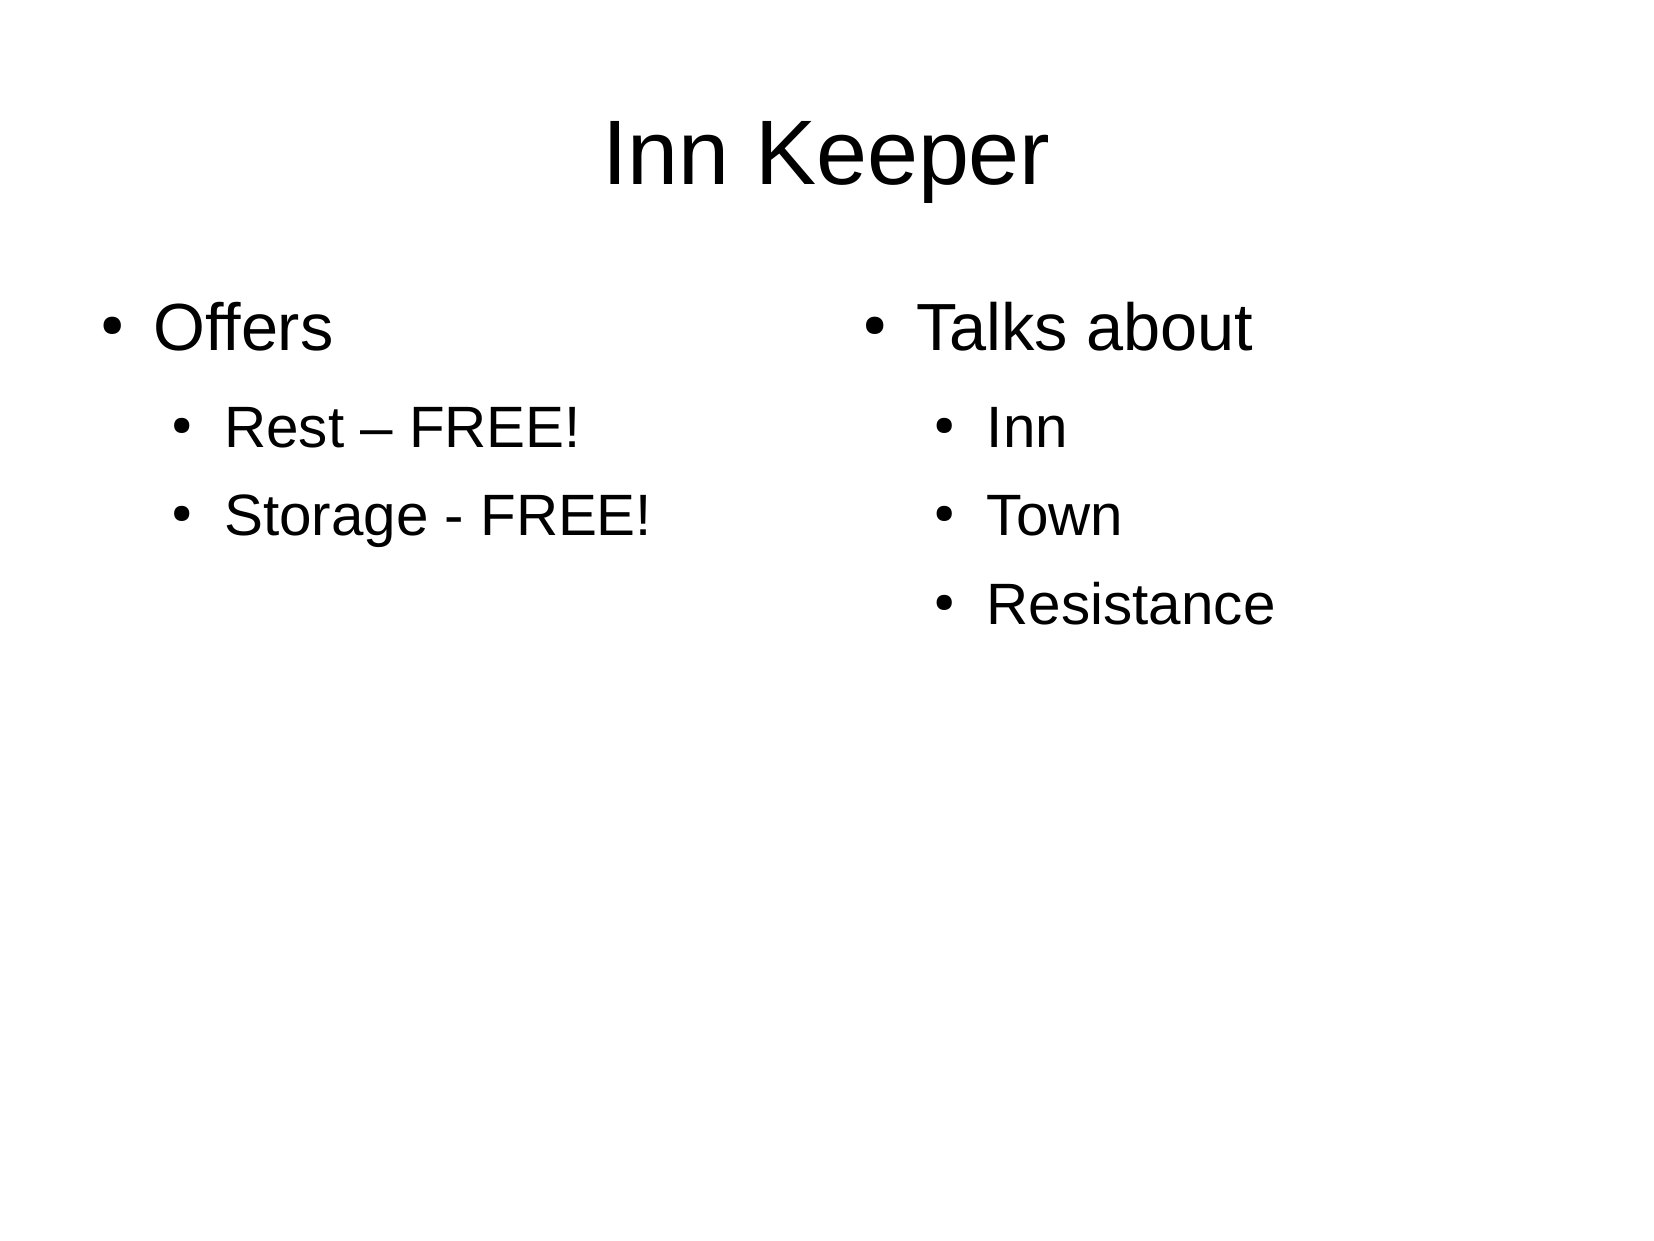

# Inn Keeper
Offers
Rest – FREE!
Storage - FREE!
Talks about
Inn
Town
Resistance